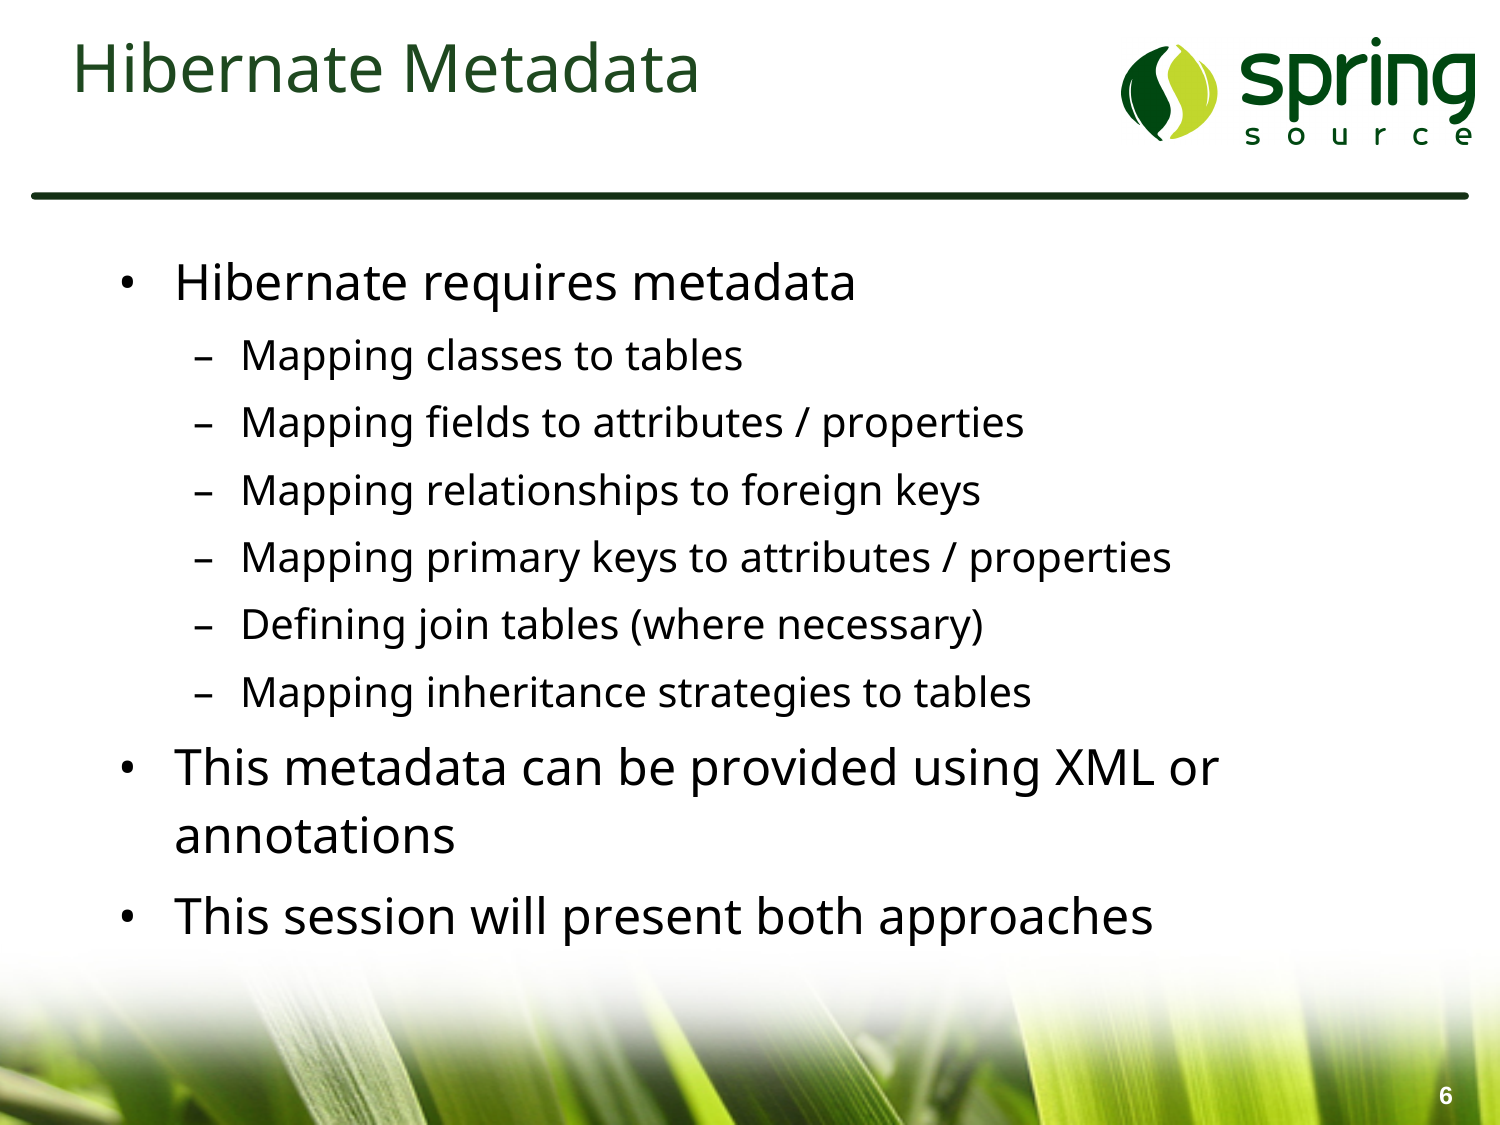

# Hibernate Metadata
Hibernate requires metadata
Mapping classes to tables
Mapping fields to attributes / properties
Mapping relationships to foreign keys
Mapping primary keys to attributes / properties
Defining join tables (where necessary)
Mapping inheritance strategies to tables
This metadata can be provided using XML or annotations
This session will present both approaches